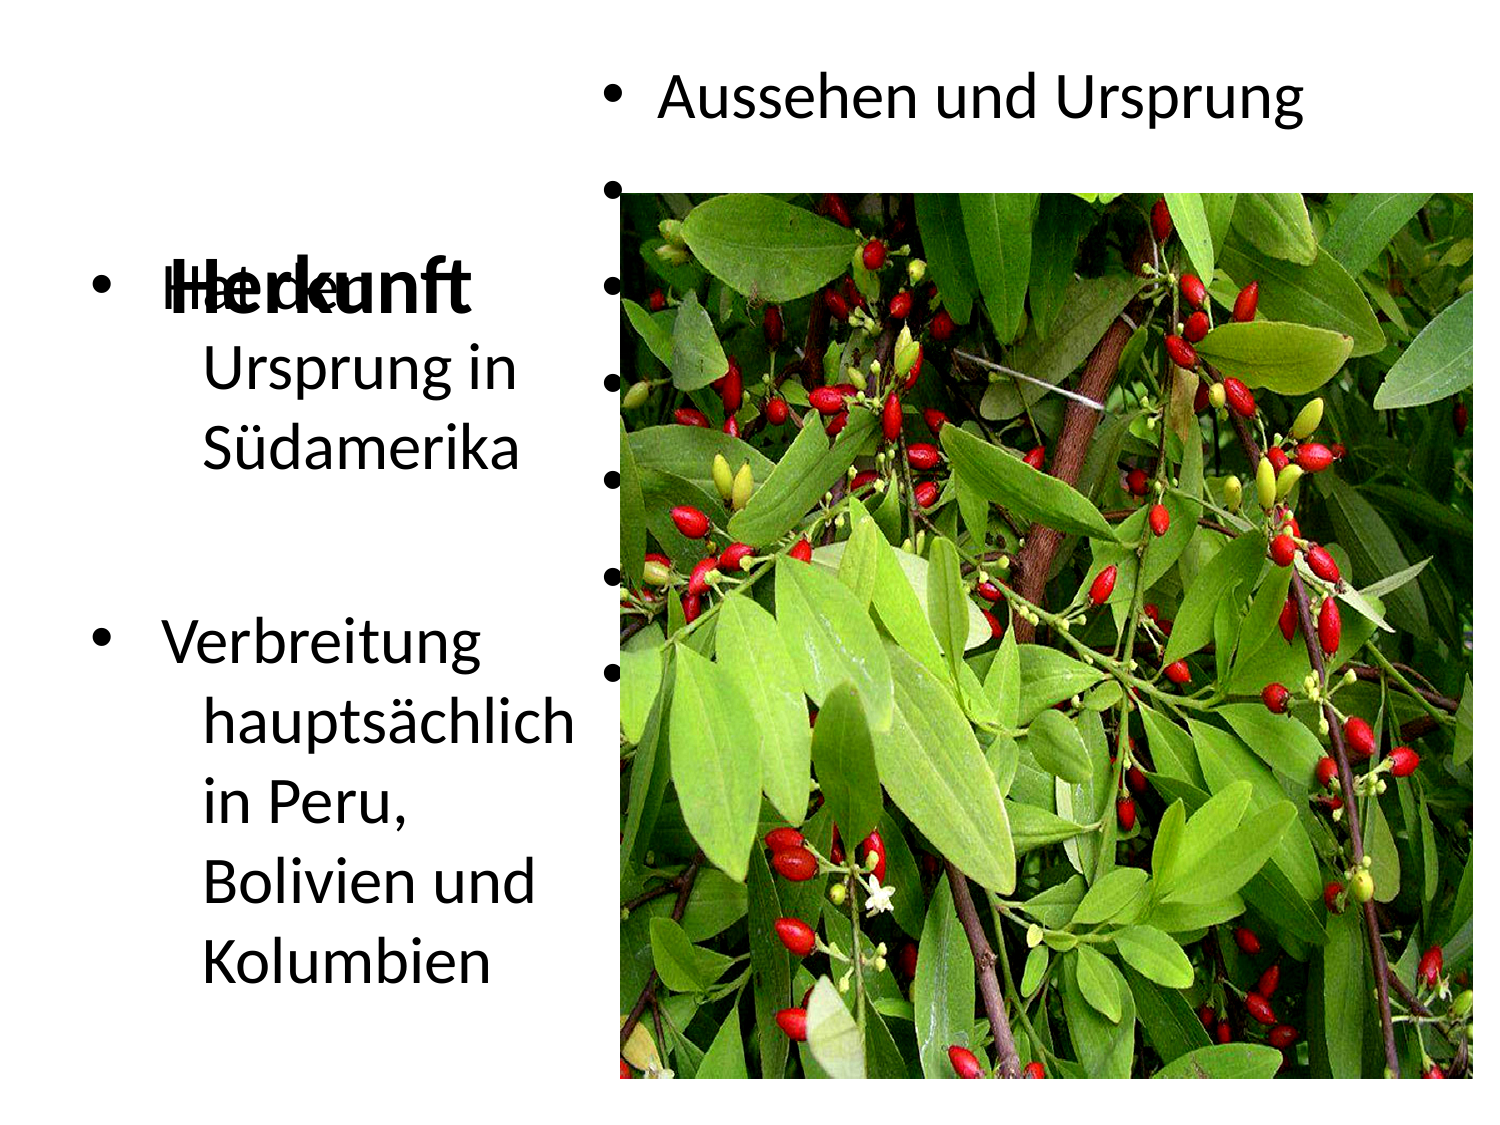

# Herkunft
Aussehen und Ursprung
 Hat den Ursprung in Südamerika
 Verbreitung hauptsächlich in Peru, Bolivien und Kolumbien